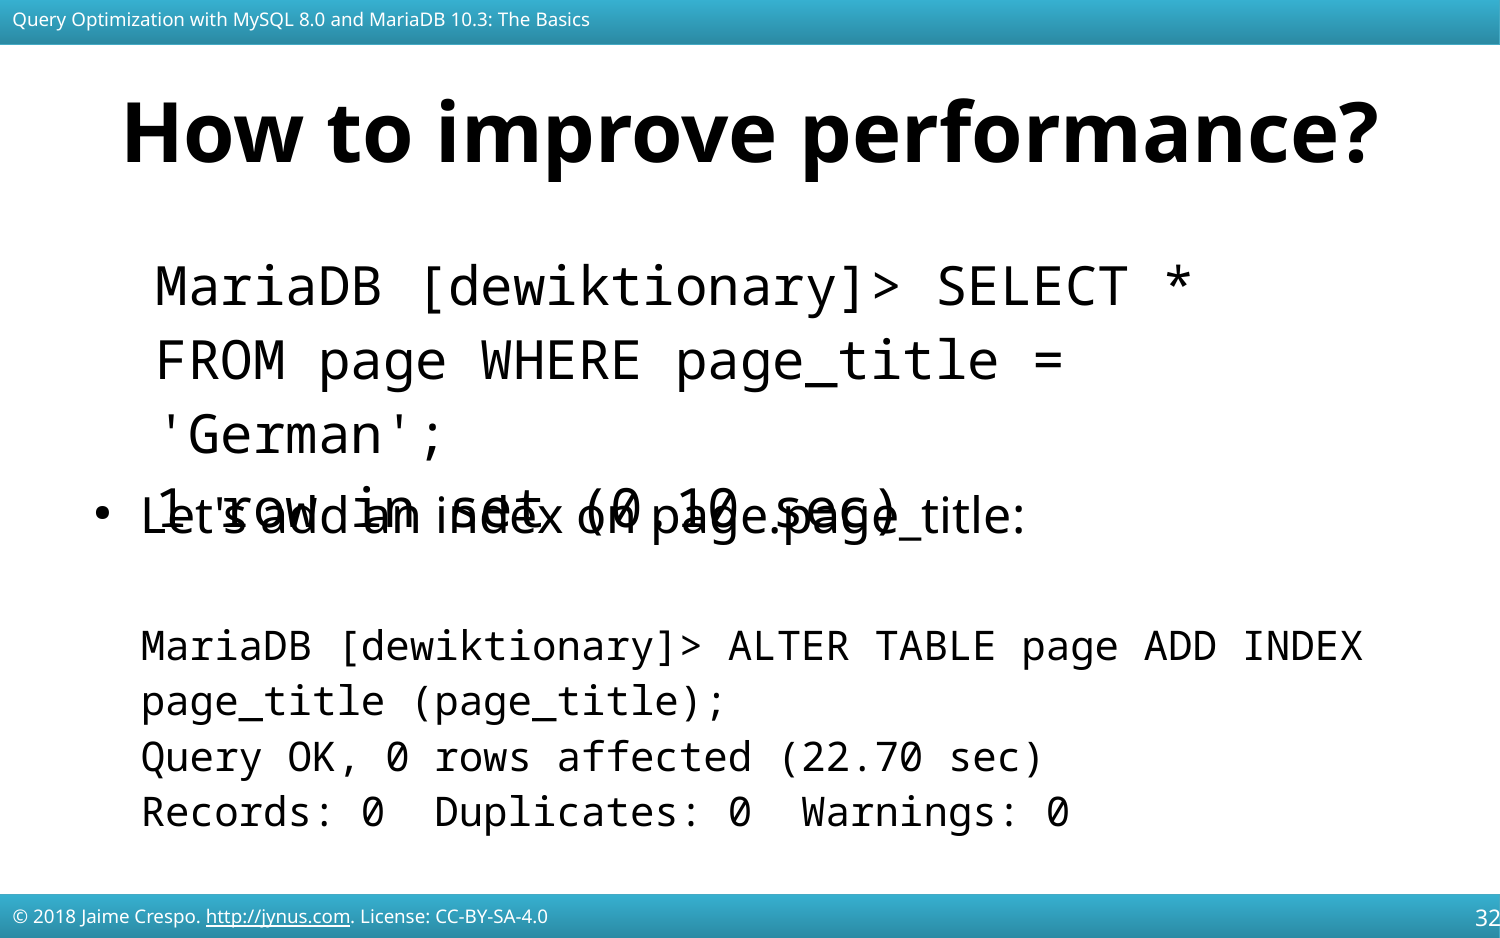

# How to improve performance?
MariaDB [dewiktionary]> SELECT * FROM page WHERE page_title = 'German';
1 row in set (0.10 sec)
Let's add an index on page.page_title:
MariaDB [dewiktionary]> ALTER TABLE page ADD INDEX page_title (page_title);
Query OK, 0 rows affected (22.70 sec)
Records: 0 Duplicates: 0 Warnings: 0